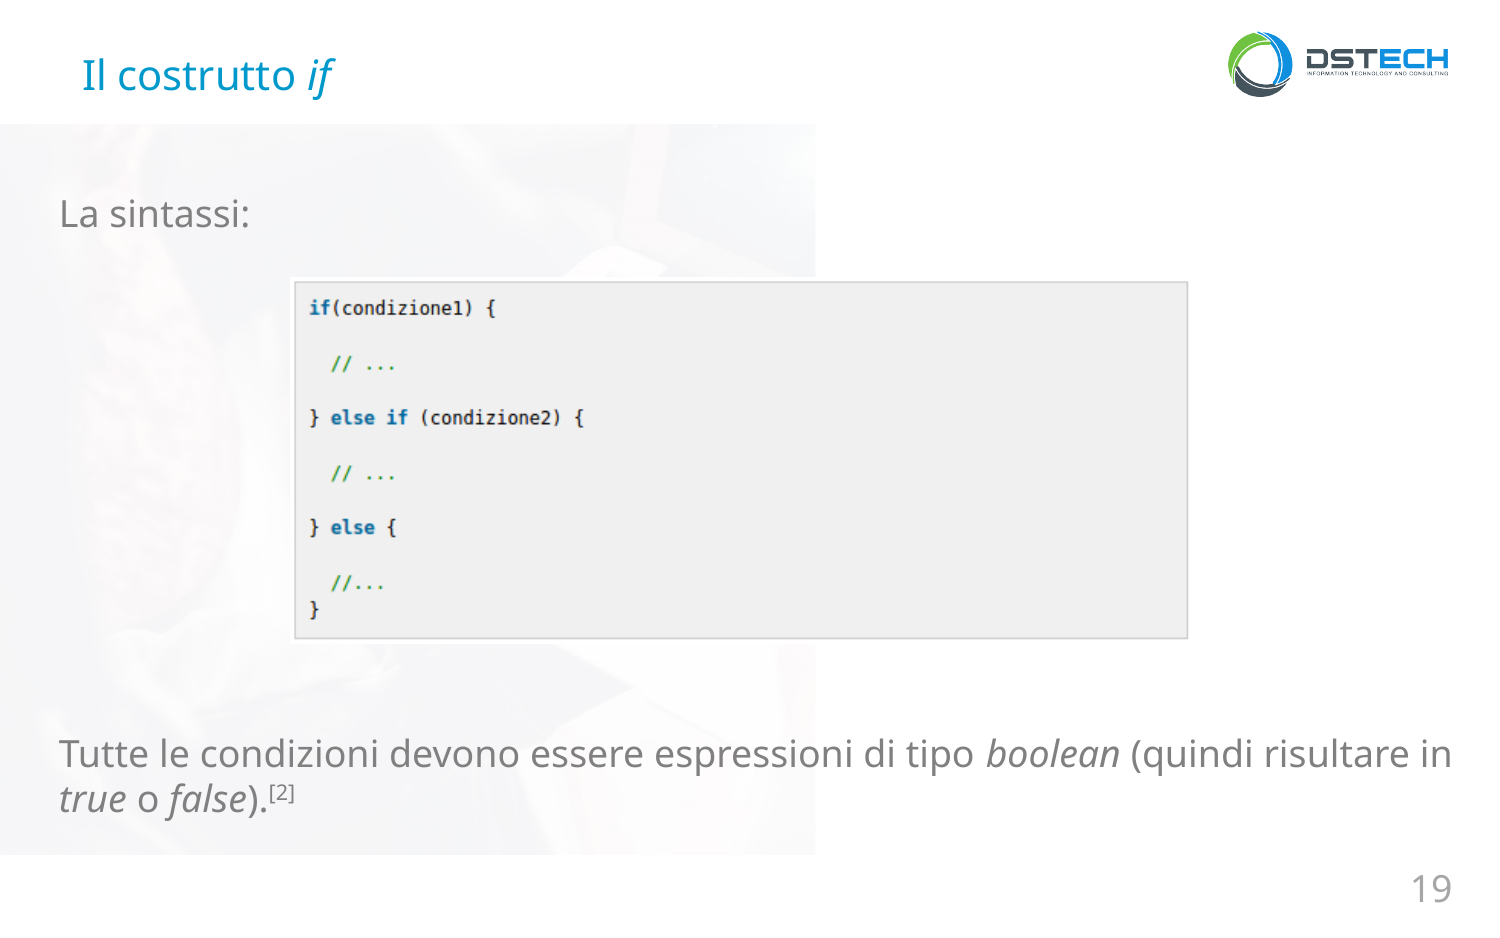

Il costrutto if
La sintassi:
Tutte le condizioni devono essere espressioni di tipo boolean (quindi risultare in true o false).[2]
19